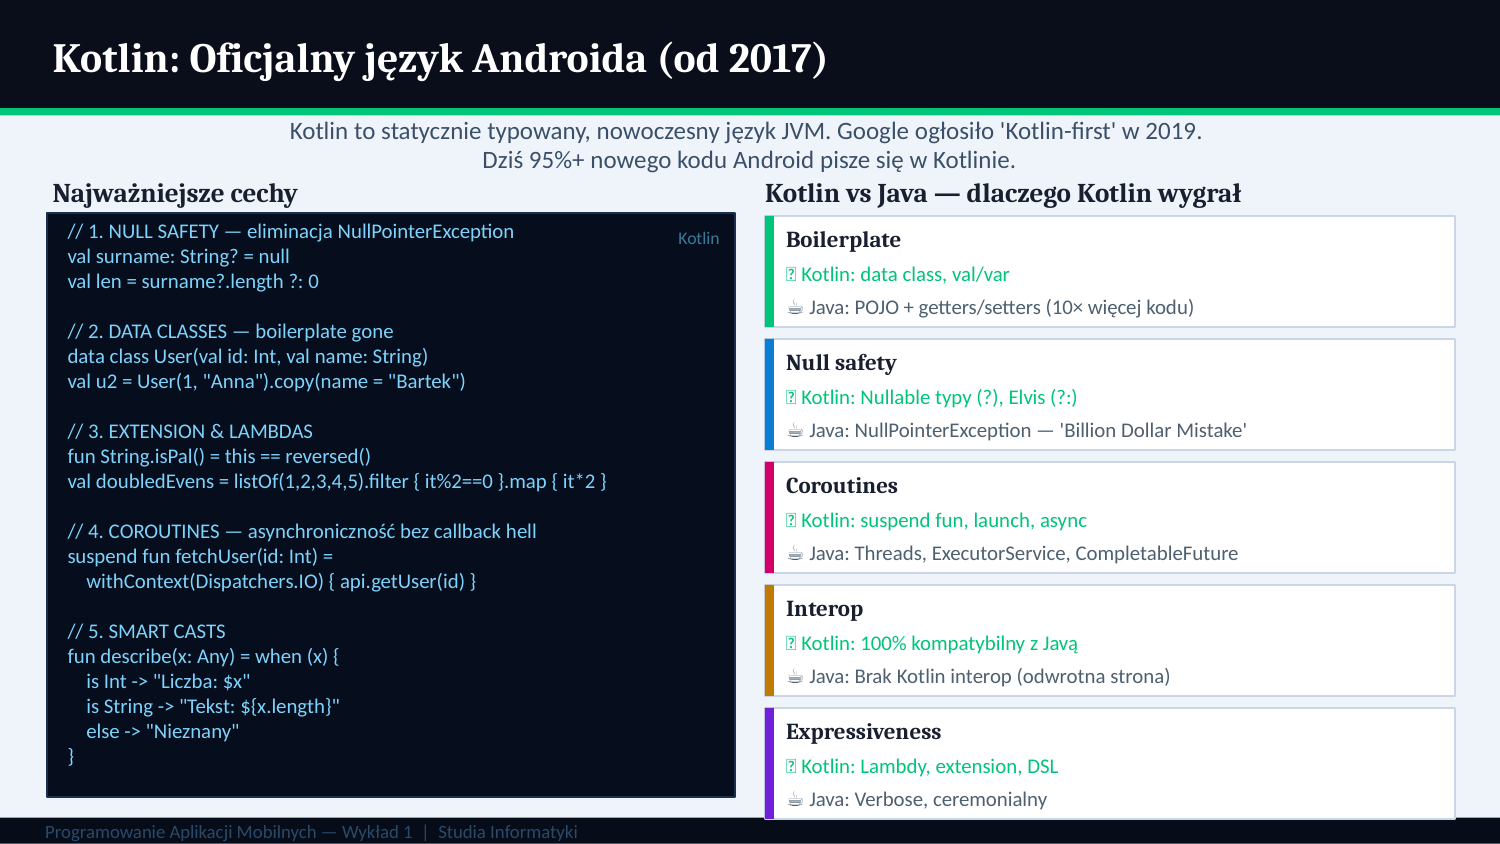

Kotlin: Oficjalny język Androida (od 2017)
Kotlin to statycznie typowany, nowoczesny język JVM. Google ogłosiło 'Kotlin-first' w 2019.
Dziś 95%+ nowego kodu Android pisze się w Kotlinie.
Najważniejsze cechy
Kotlin vs Java — dlaczego Kotlin wygrał
// 1. NULL SAFETY — eliminacja NullPointerException
val surname: String? = null
val len = surname?.length ?: 0
// 2. DATA CLASSES — boilerplate gone
data class User(val id: Int, val name: String)
val u2 = User(1, "Anna").copy(name = "Bartek")
// 3. EXTENSION & LAMBDAS
fun String.isPal() = this == reversed()
val doubledEvens = listOf(1,2,3,4,5).filter { it%2==0 }.map { it*2 }
// 4. COROUTINES — asynchroniczność bez callback hell
suspend fun fetchUser(id: Int) =
    withContext(Dispatchers.IO) { api.getUser(id) }
// 5. SMART CASTS
fun describe(x: Any) = when (x) {
    is Int -> "Liczba: $x"
    is String -> "Tekst: ${x.length}"
    else -> "Nieznany"
}
Kotlin
Boilerplate
✅ Kotlin: data class, val/var
☕ Java: POJO + getters/setters (10× więcej kodu)
Null safety
✅ Kotlin: Nullable typy (?), Elvis (?:)
☕ Java: NullPointerException — 'Billion Dollar Mistake'
Coroutines
✅ Kotlin: suspend fun, launch, async
☕ Java: Threads, ExecutorService, CompletableFuture
Interop
✅ Kotlin: 100% kompatybilny z Javą
☕ Java: Brak Kotlin interop (odwrotna strona)
Expressiveness
✅ Kotlin: Lambdy, extension, DSL
☕ Java: Verbose, ceremonialny
Programowanie Aplikacji Mobilnych — Wykład 1 | Studia Informatyki